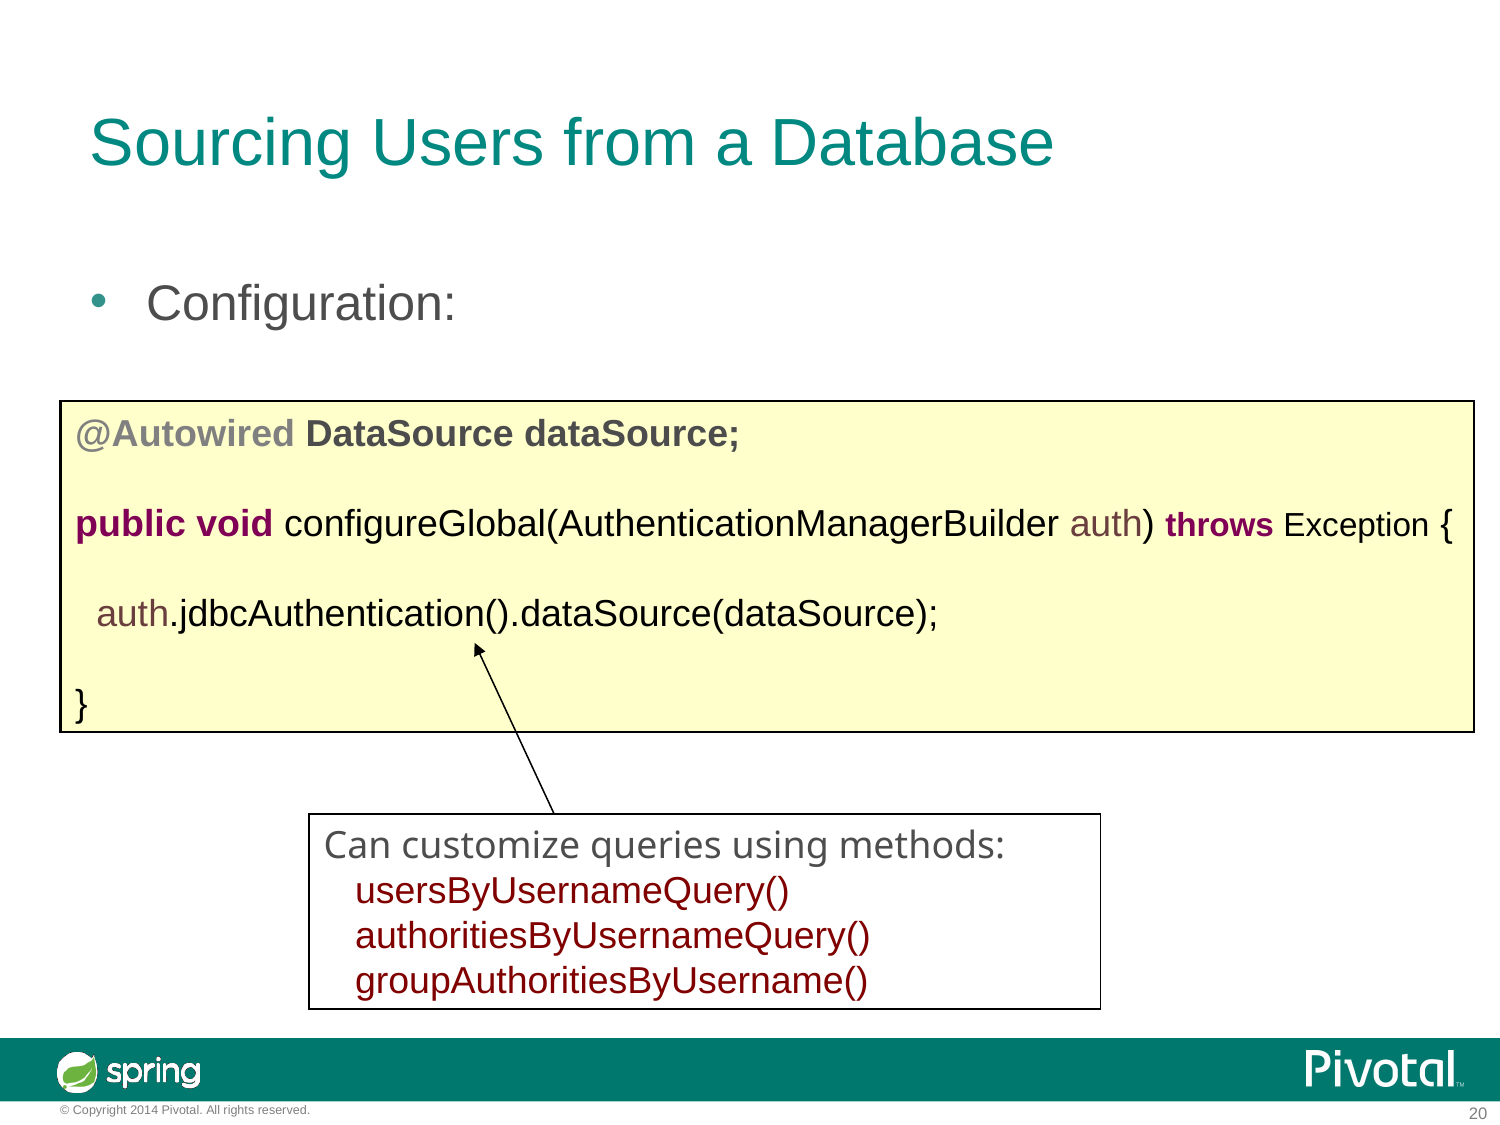

# Sourcing Users from a Database
Configuration:
@Autowired DataSource dataSource;
public void configureGlobal(AuthenticationManagerBuilder auth) throws Exception {
 auth.jdbcAuthentication().dataSource(dataSource);
}
Can customize queries using methods:
 usersByUsernameQuery()
 authoritiesByUsernameQuery()
 groupAuthoritiesByUsername()